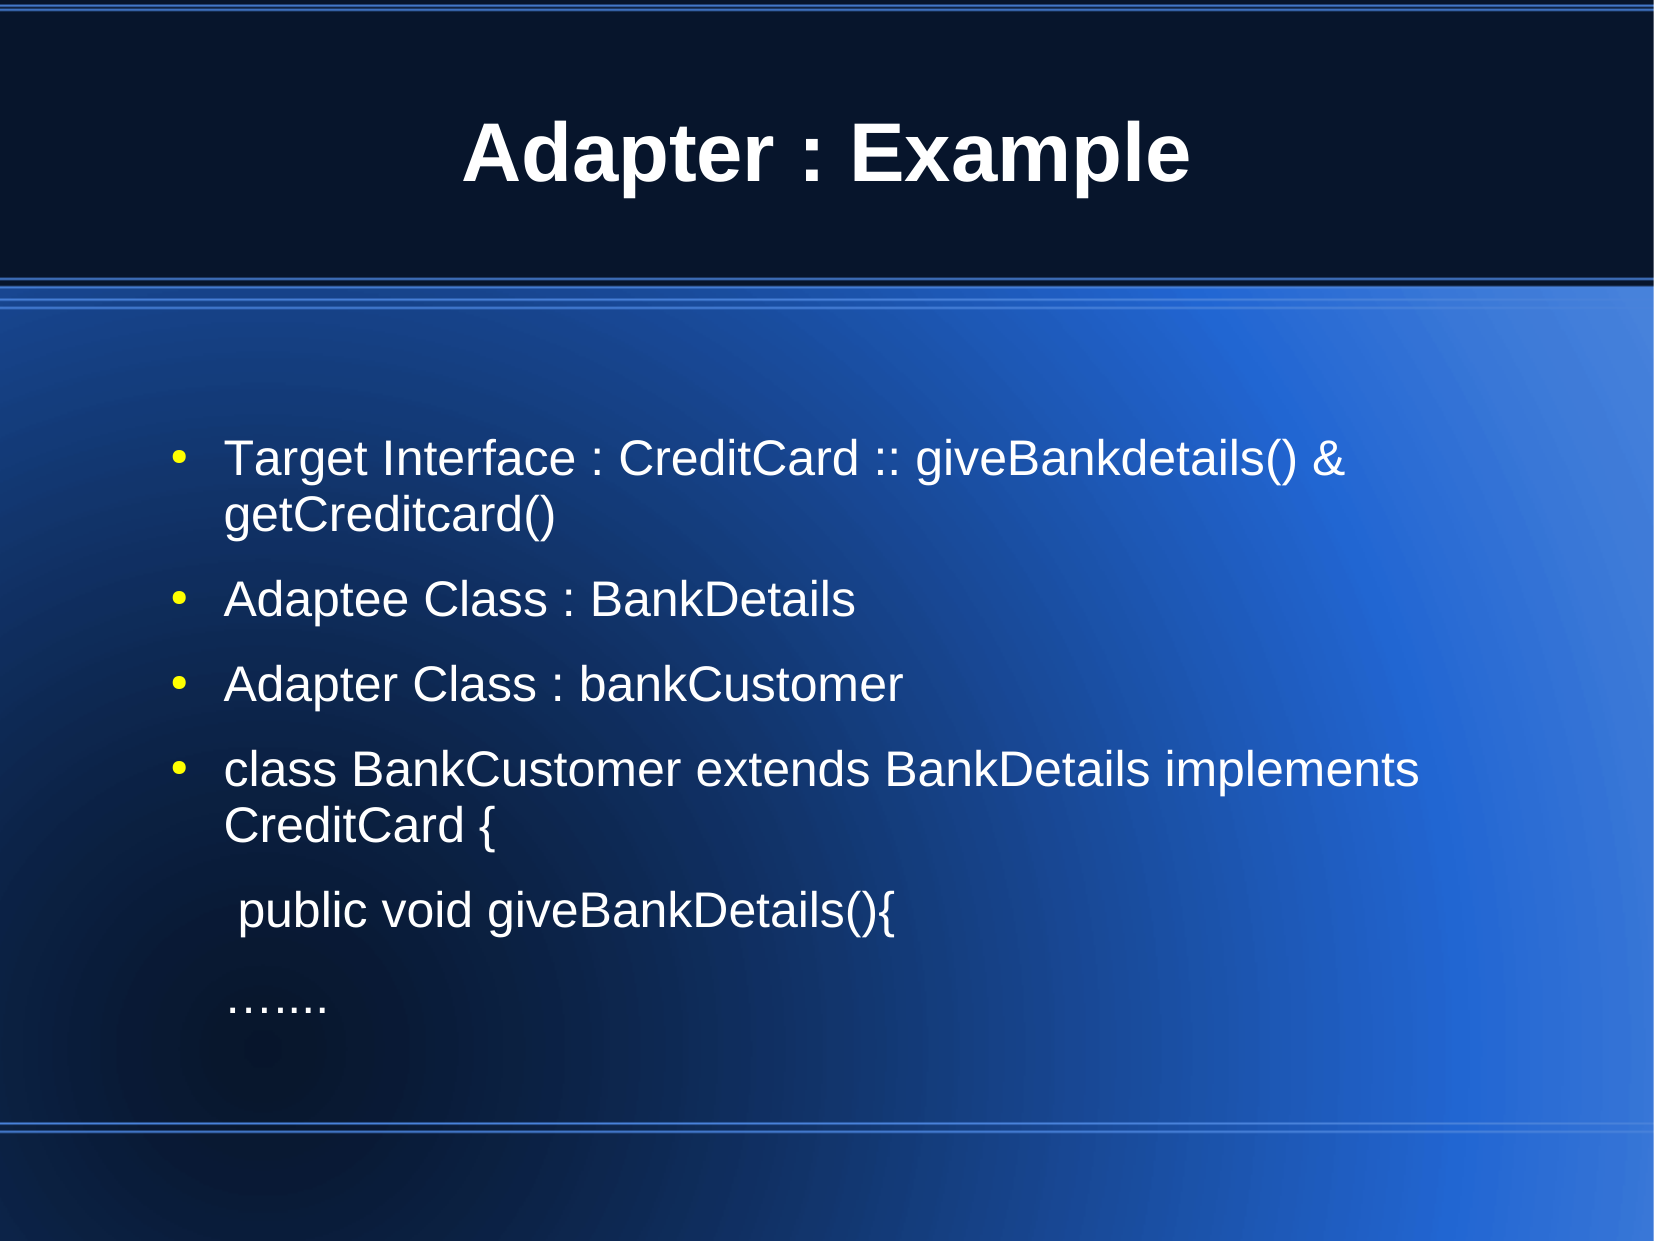

# Adapter : Example
Target Interface : CreditCard :: giveBankdetails() & getCreditcard()
Adaptee Class : BankDetails
Adapter Class : bankCustomer
class BankCustomer extends BankDetails implements CreditCard {
 public void giveBankDetails(){
…....